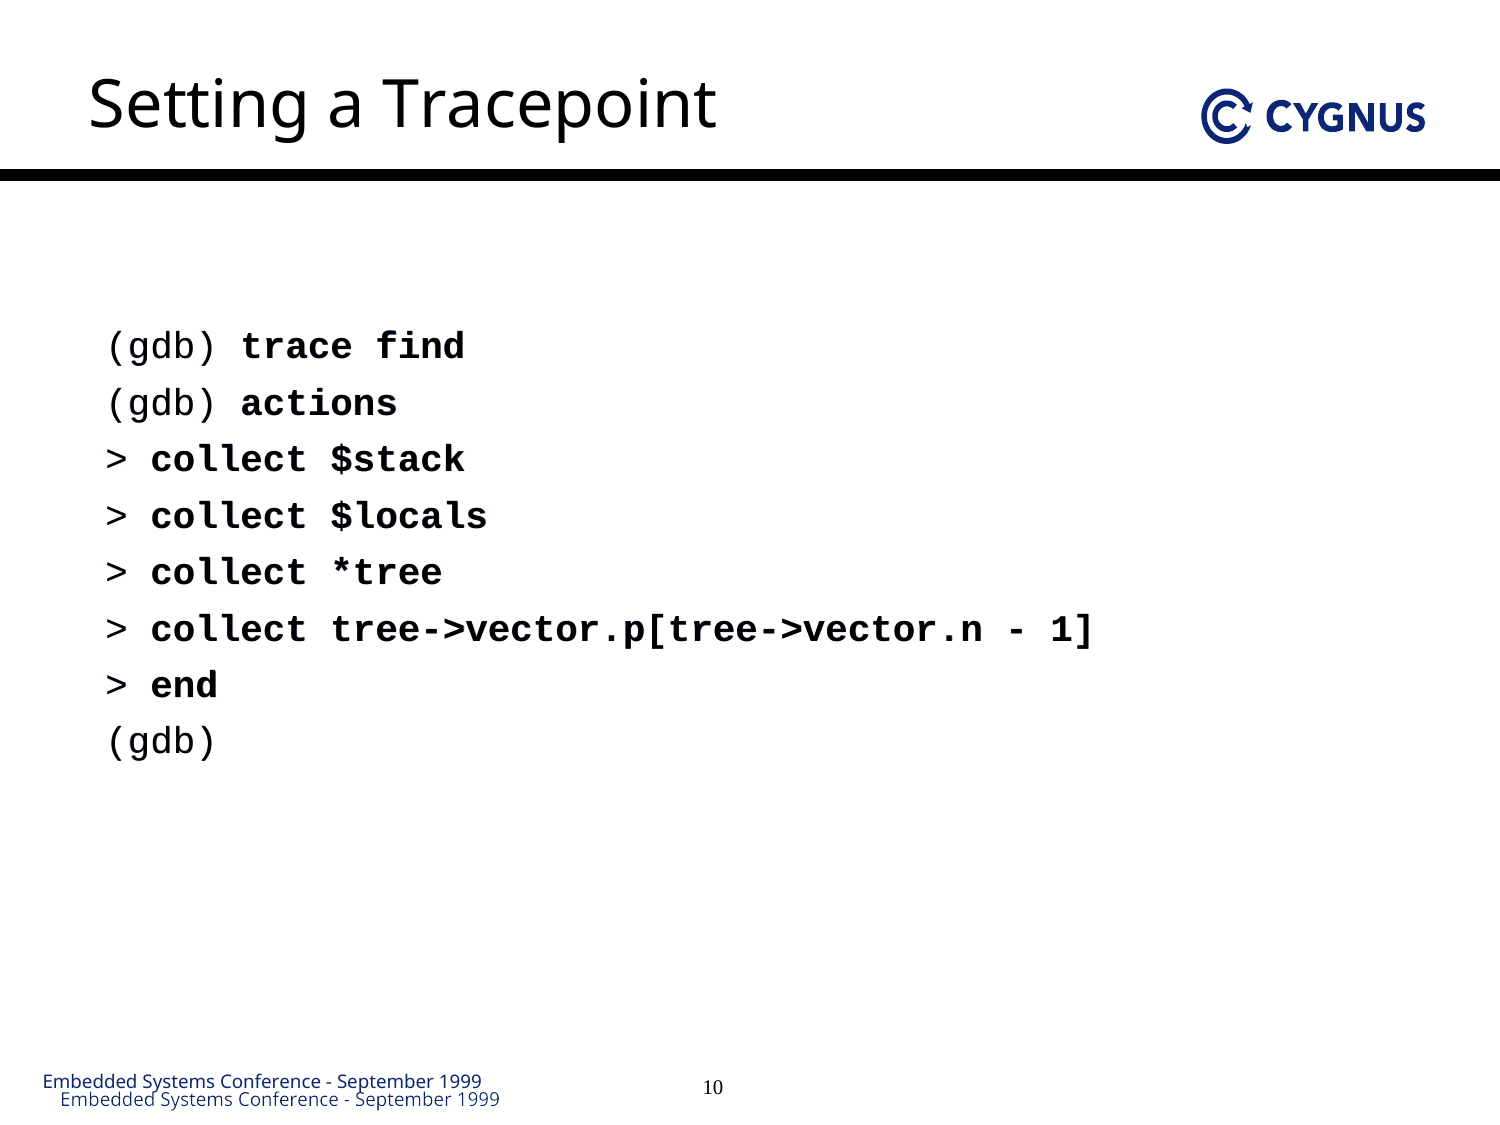

# Setting a Tracepoint
(gdb) trace find
(gdb) actions
> collect $stack
> collect $locals
> collect *tree
> collect tree->vector.p[tree->vector.n - 1]
> end
(gdb)
10